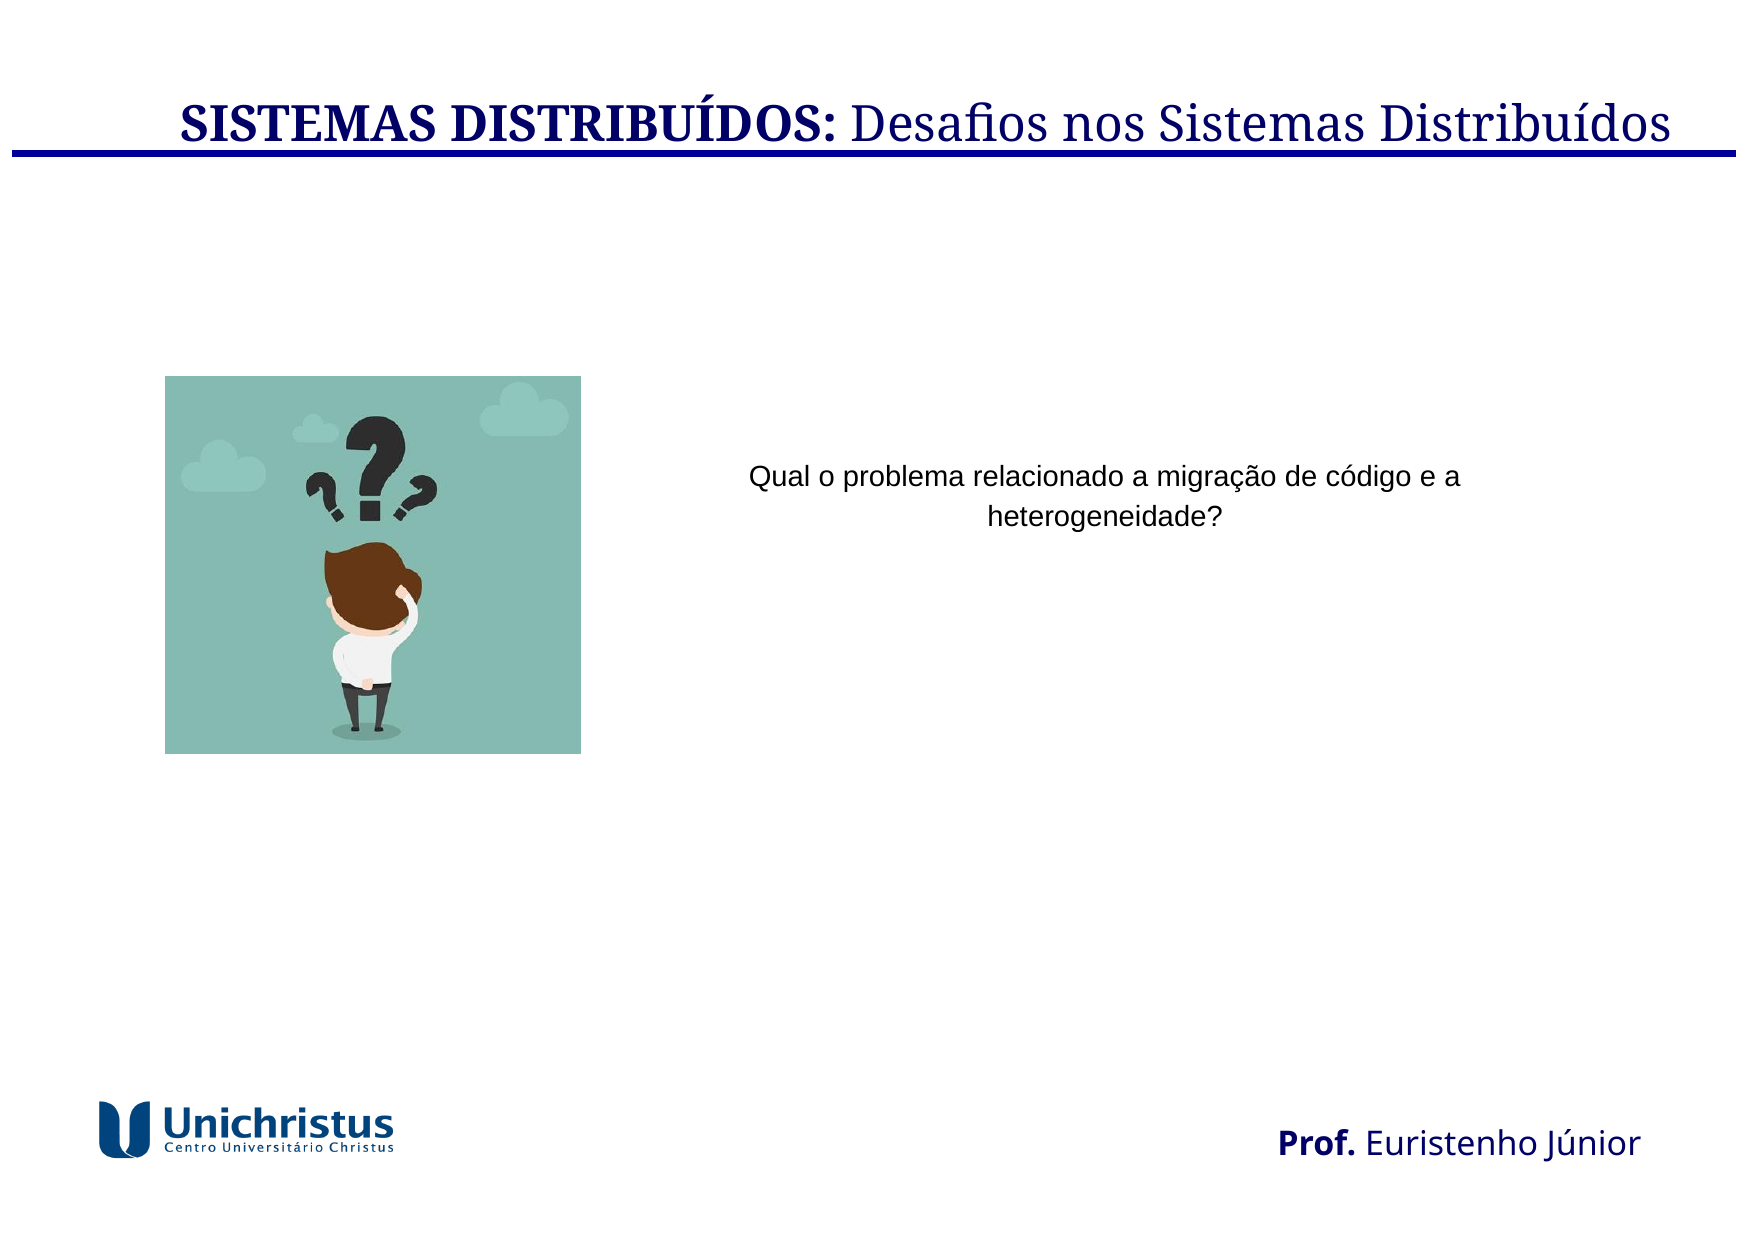

SISTEMAS DISTRIBUÍDOS: Desafios nos Sistemas Distribuídos
Qual o problema relacionado a migração de código e a heterogeneidade?
Prof. Euristenho Júnior